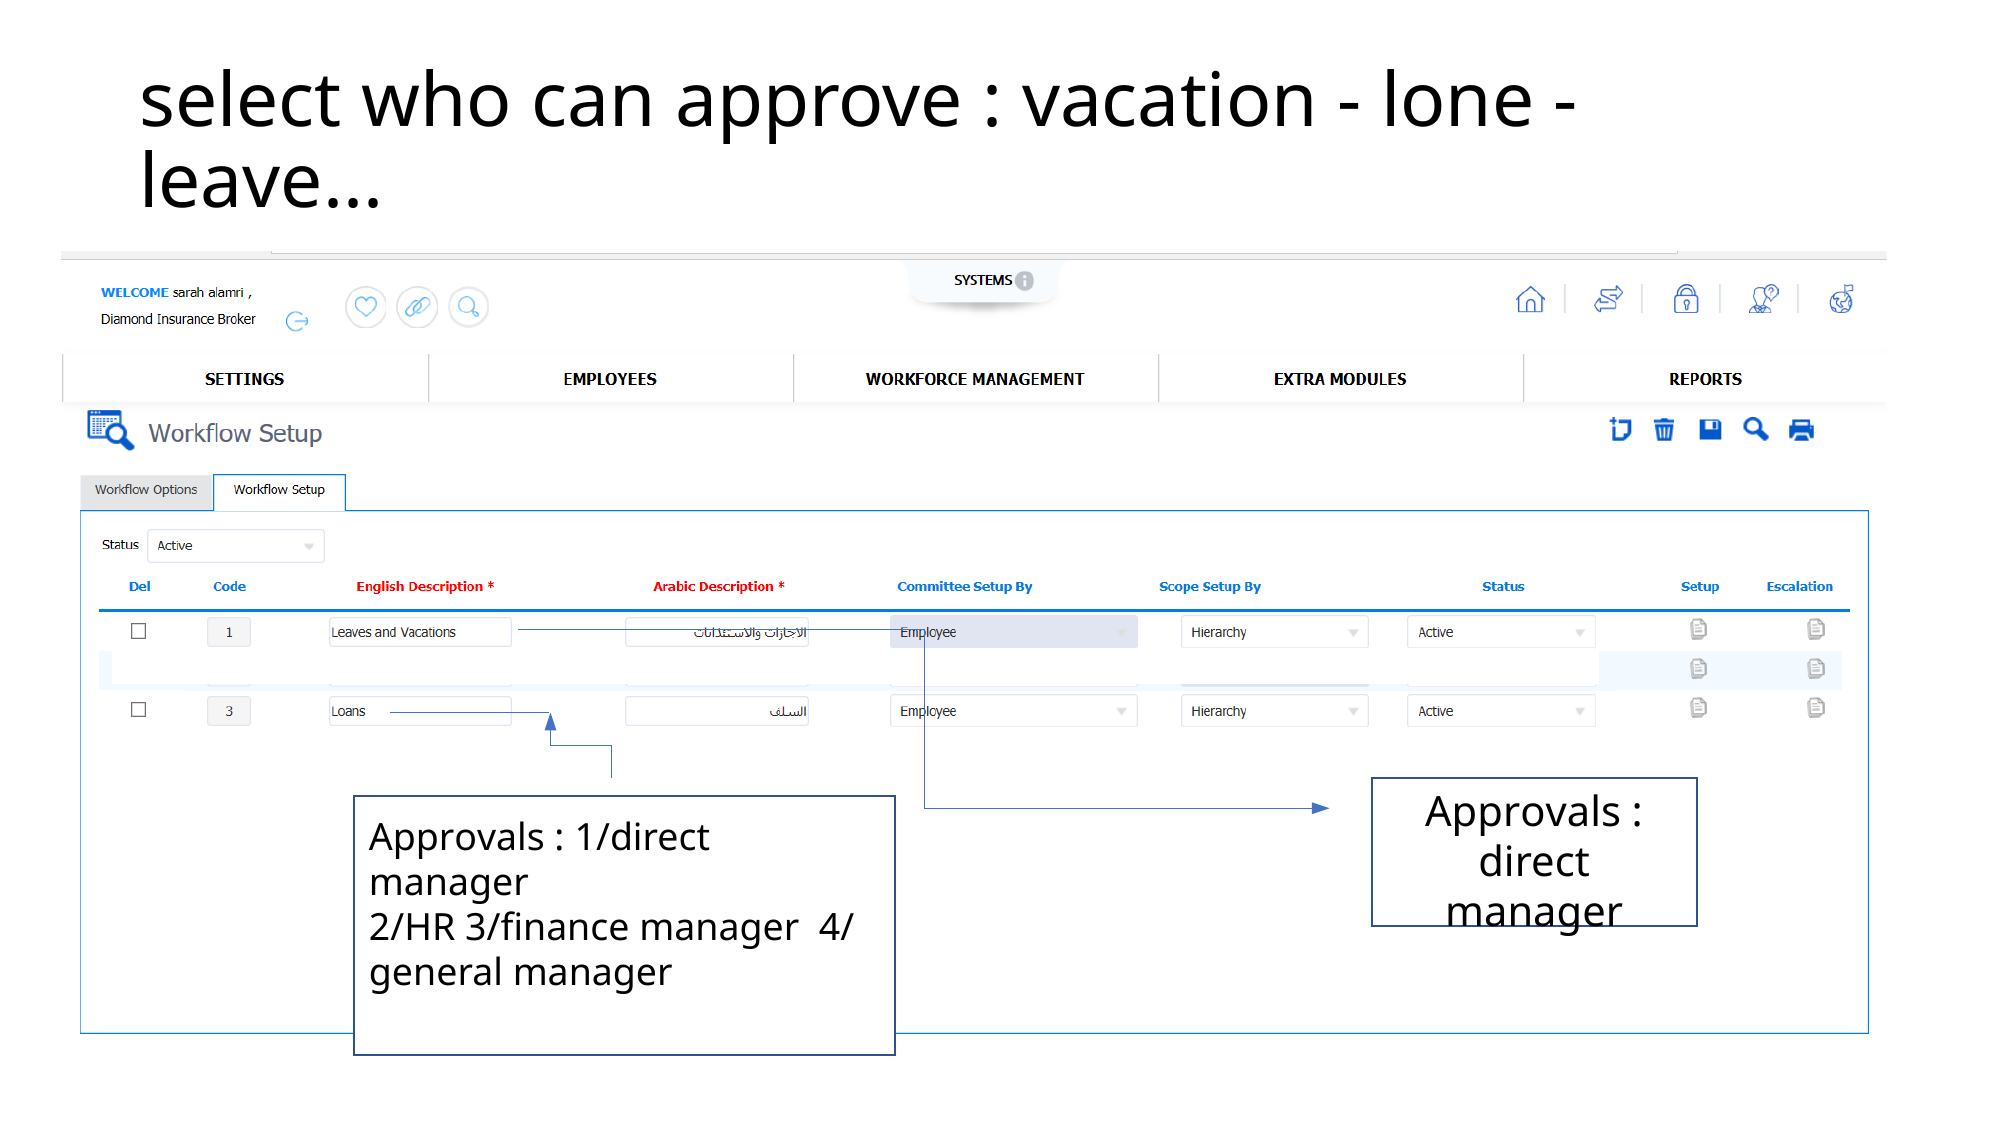

# select who can approve : vacation - lone - leave...
Approvals : direct manager
Approvals : 1/direct manager
2/HR 3/finance manager 4/ general manager